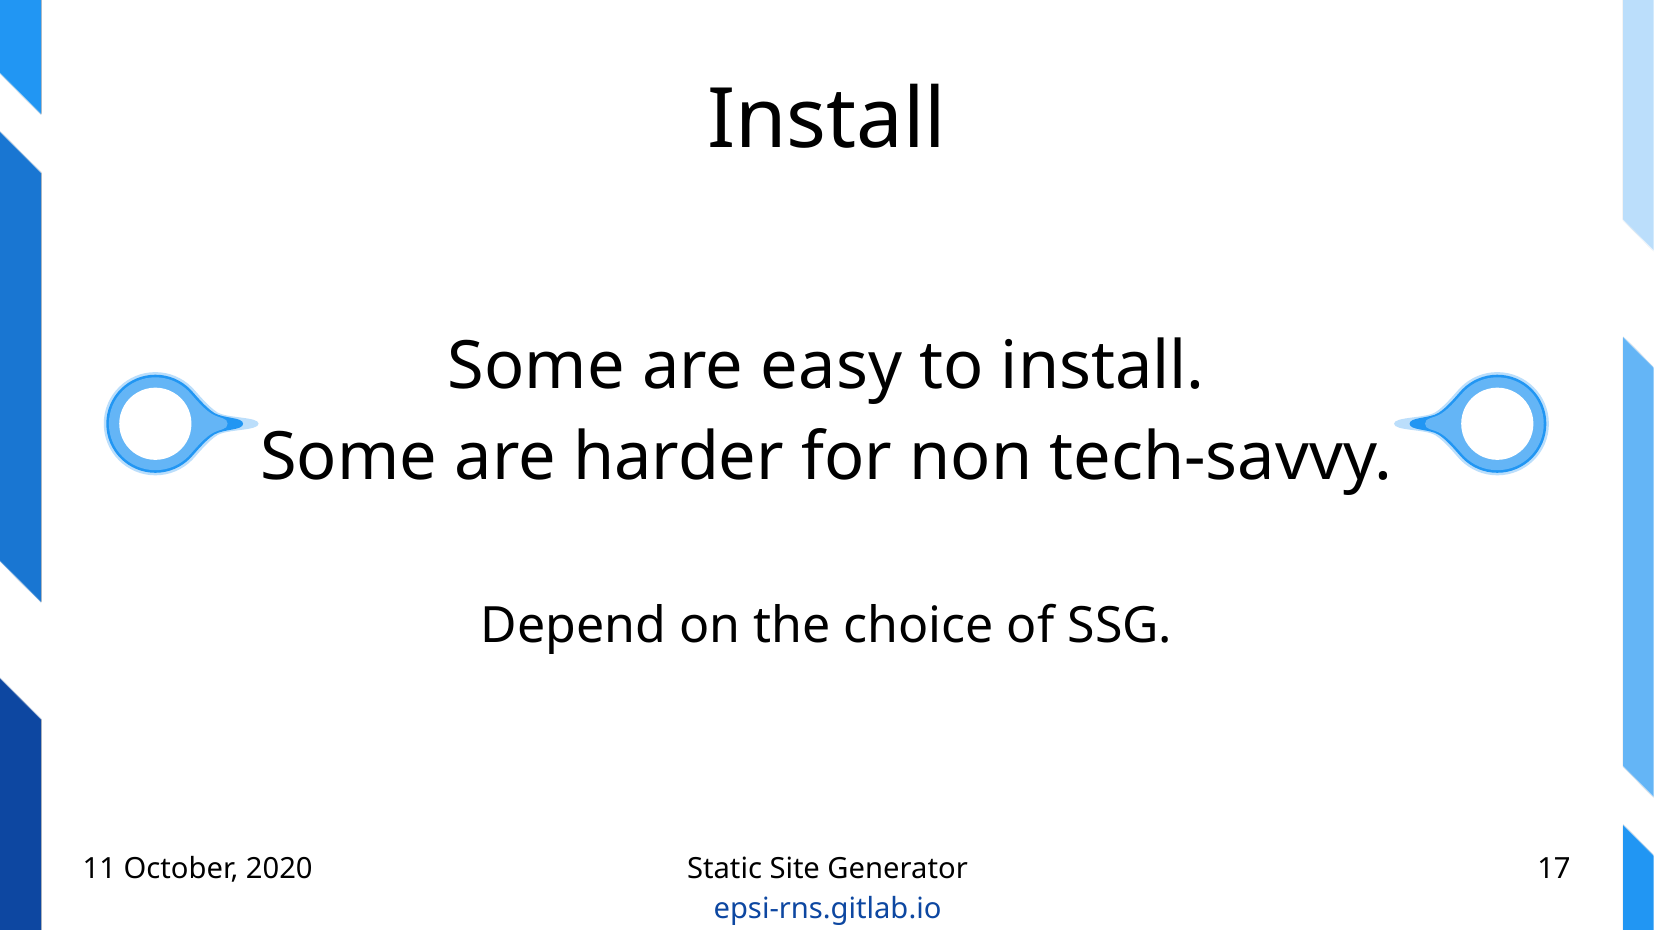

# Install
Some are easy to install.
Some are harder for non tech-savvy.
Depend on the choice of SSG.
11 October, 2020
Static Site Generator
17